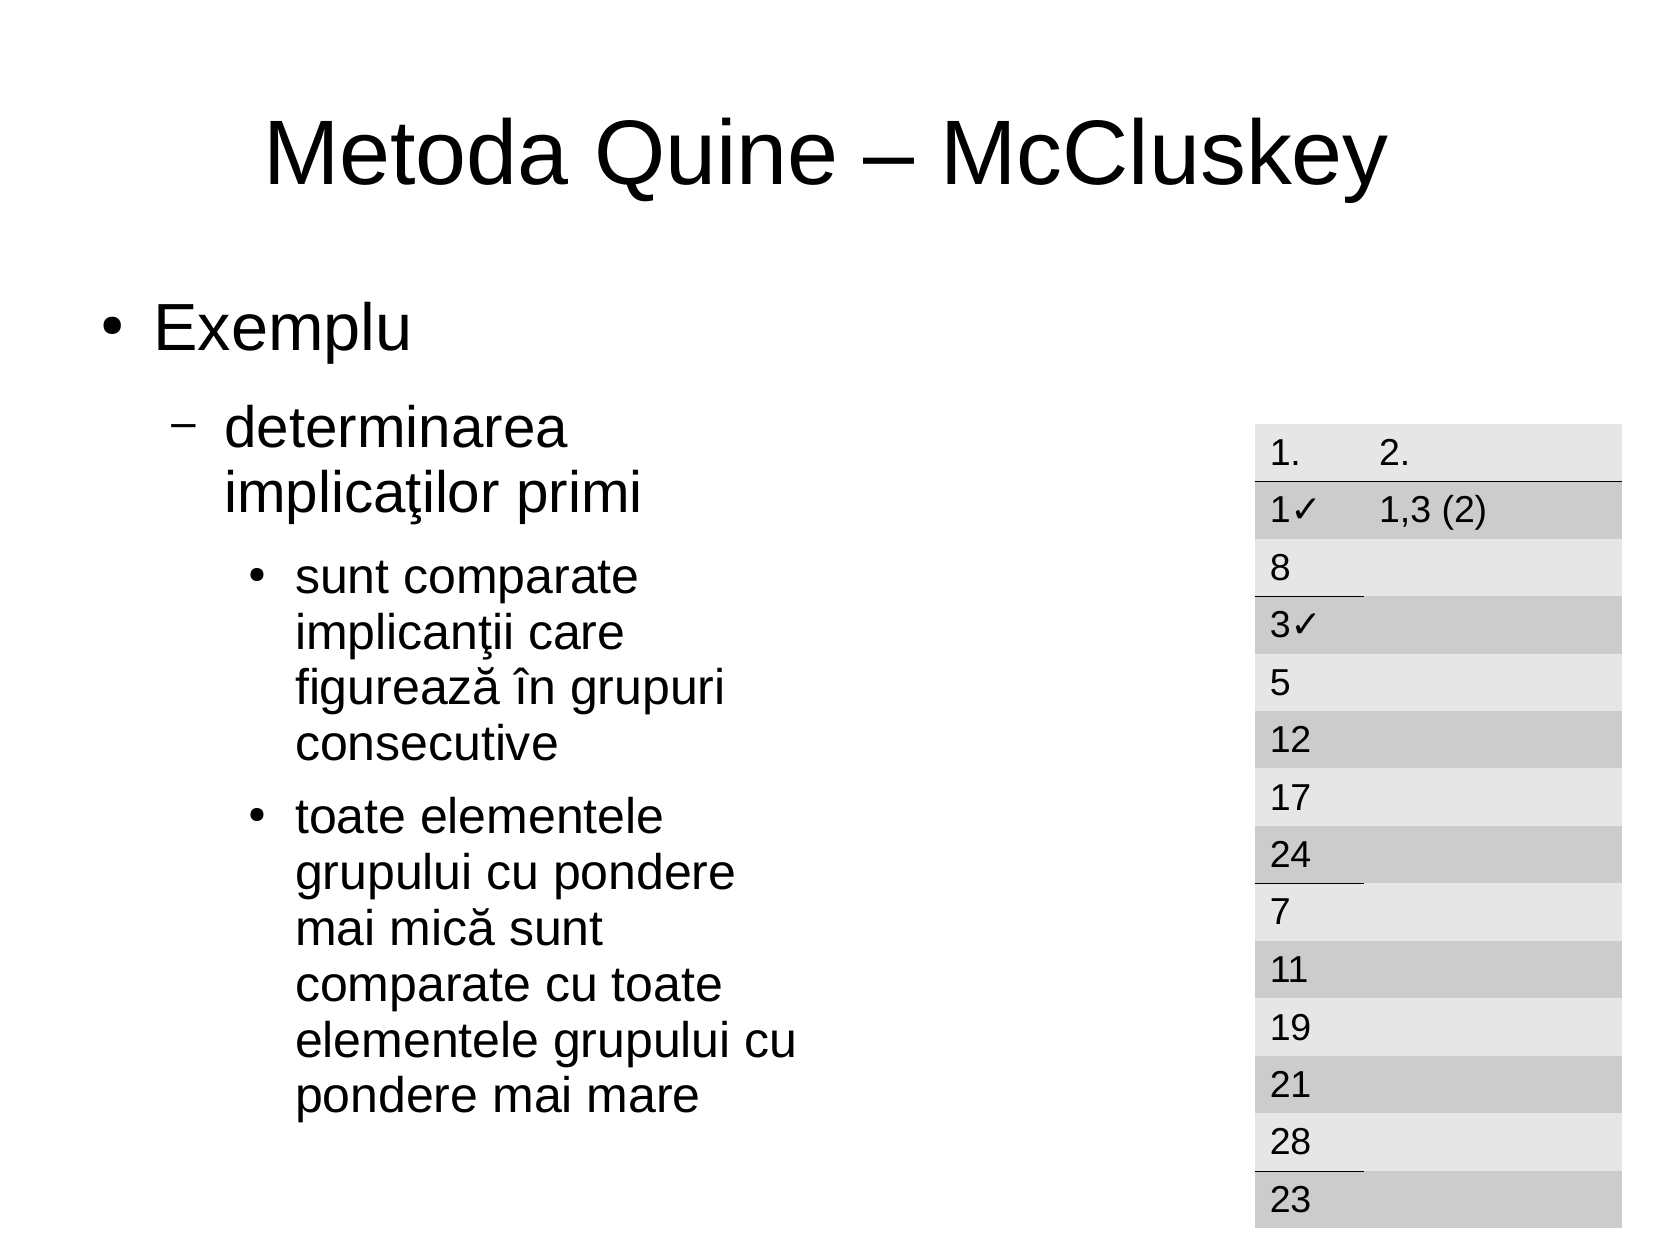

# Metoda Quine – McCluskey
Exemplu
determinarea implicaţilor primi
sunt comparate implicanţii care figurează în grupuri consecutive
toate elementele grupului cu pondere mai mică sunt comparate cu toate elementele grupului cu pondere mai mare
| 1. | 2. |
| --- | --- |
| 1✓ | 1,3 (2) |
| 8 | |
| 3✓ | |
| 5 | |
| 12 | |
| 17 | |
| 24 | |
| 7 | |
| 11 | |
| 19 | |
| 21 | |
| 28 | |
| 23 | |